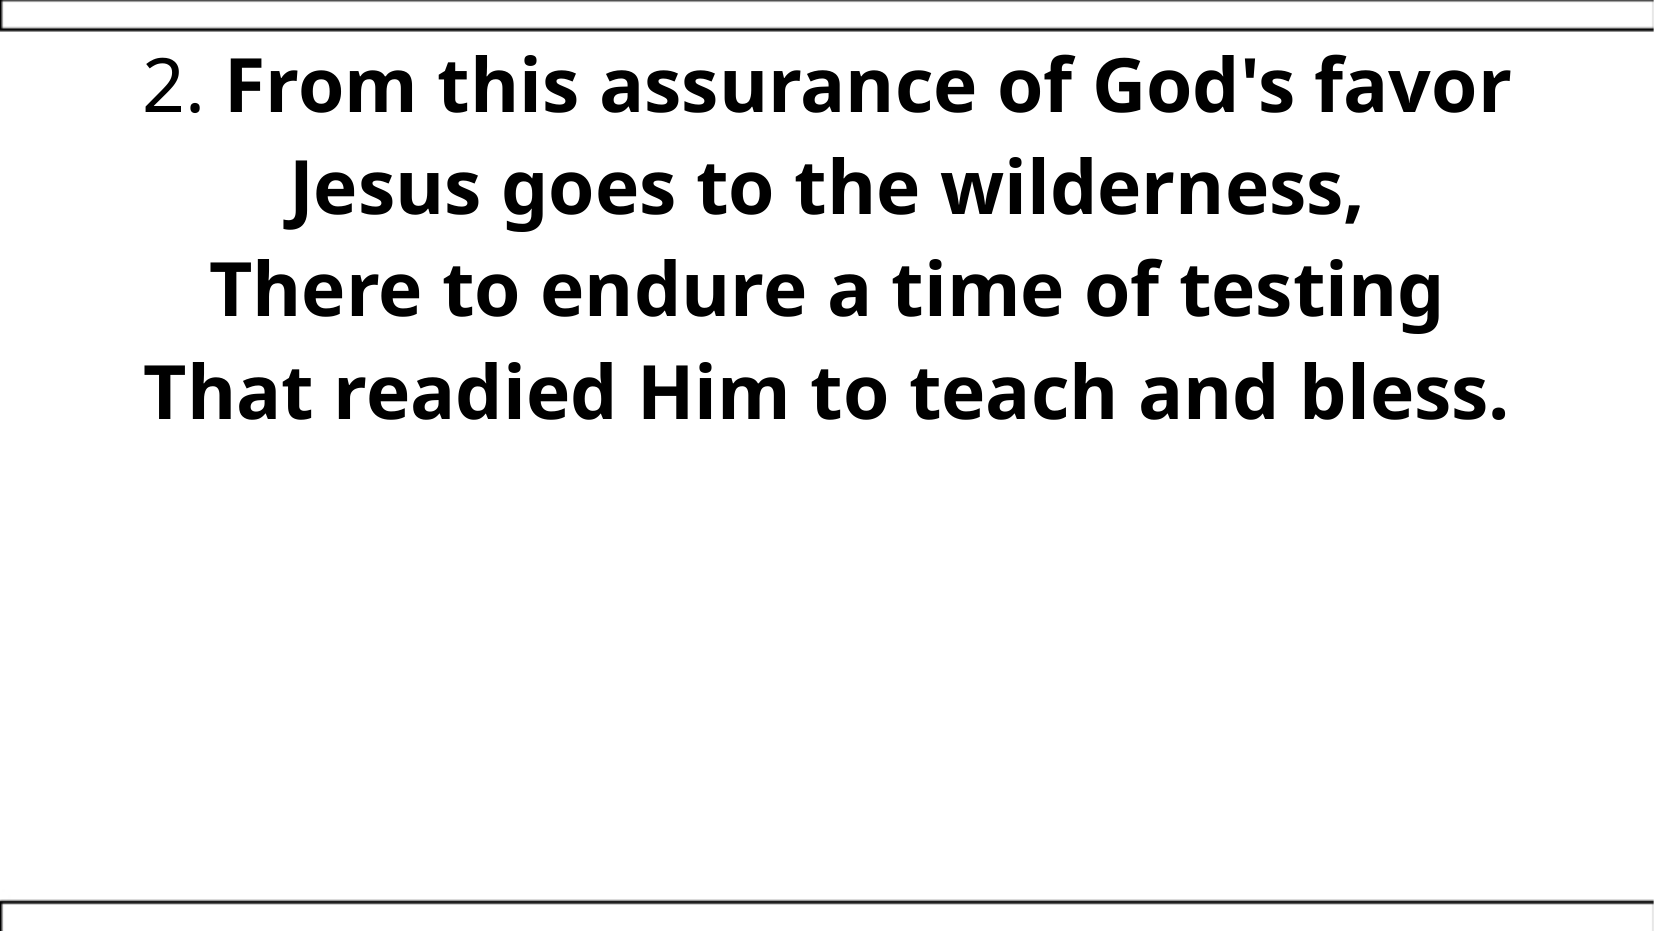

2. From this assurance of God's favor
Jesus goes to the wilderness,
There to endure a time of testing
That readied Him to teach and bless.